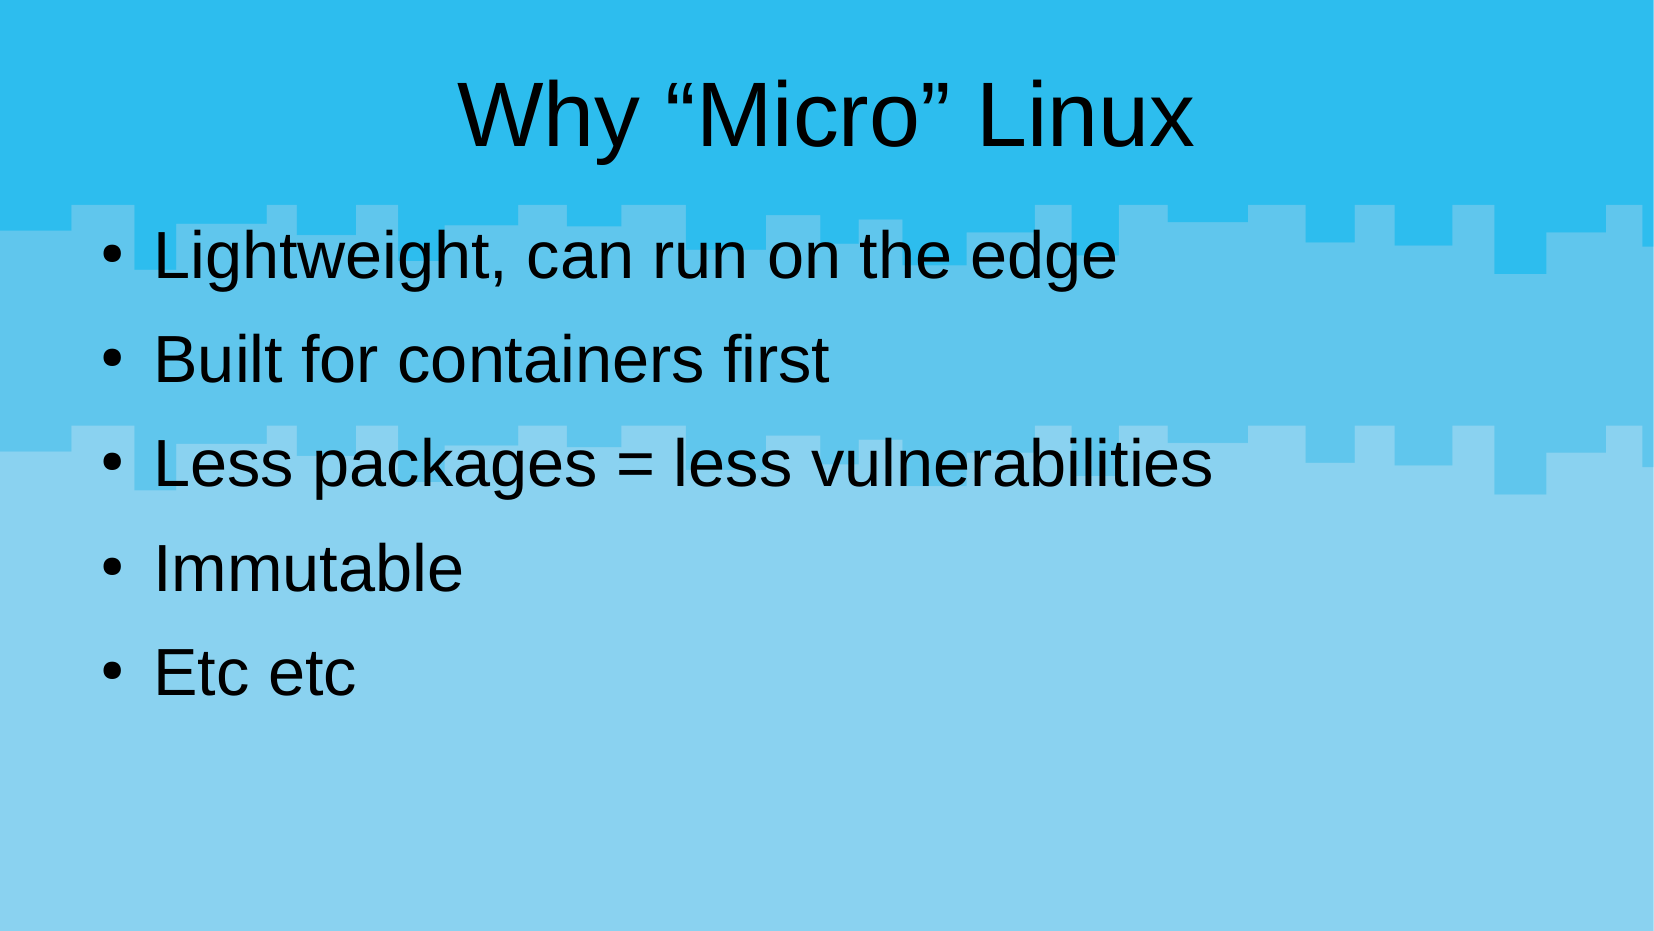

# Why “Micro” Linux
Lightweight, can run on the edge
Built for containers first
Less packages = less vulnerabilities
Immutable
Etc etc